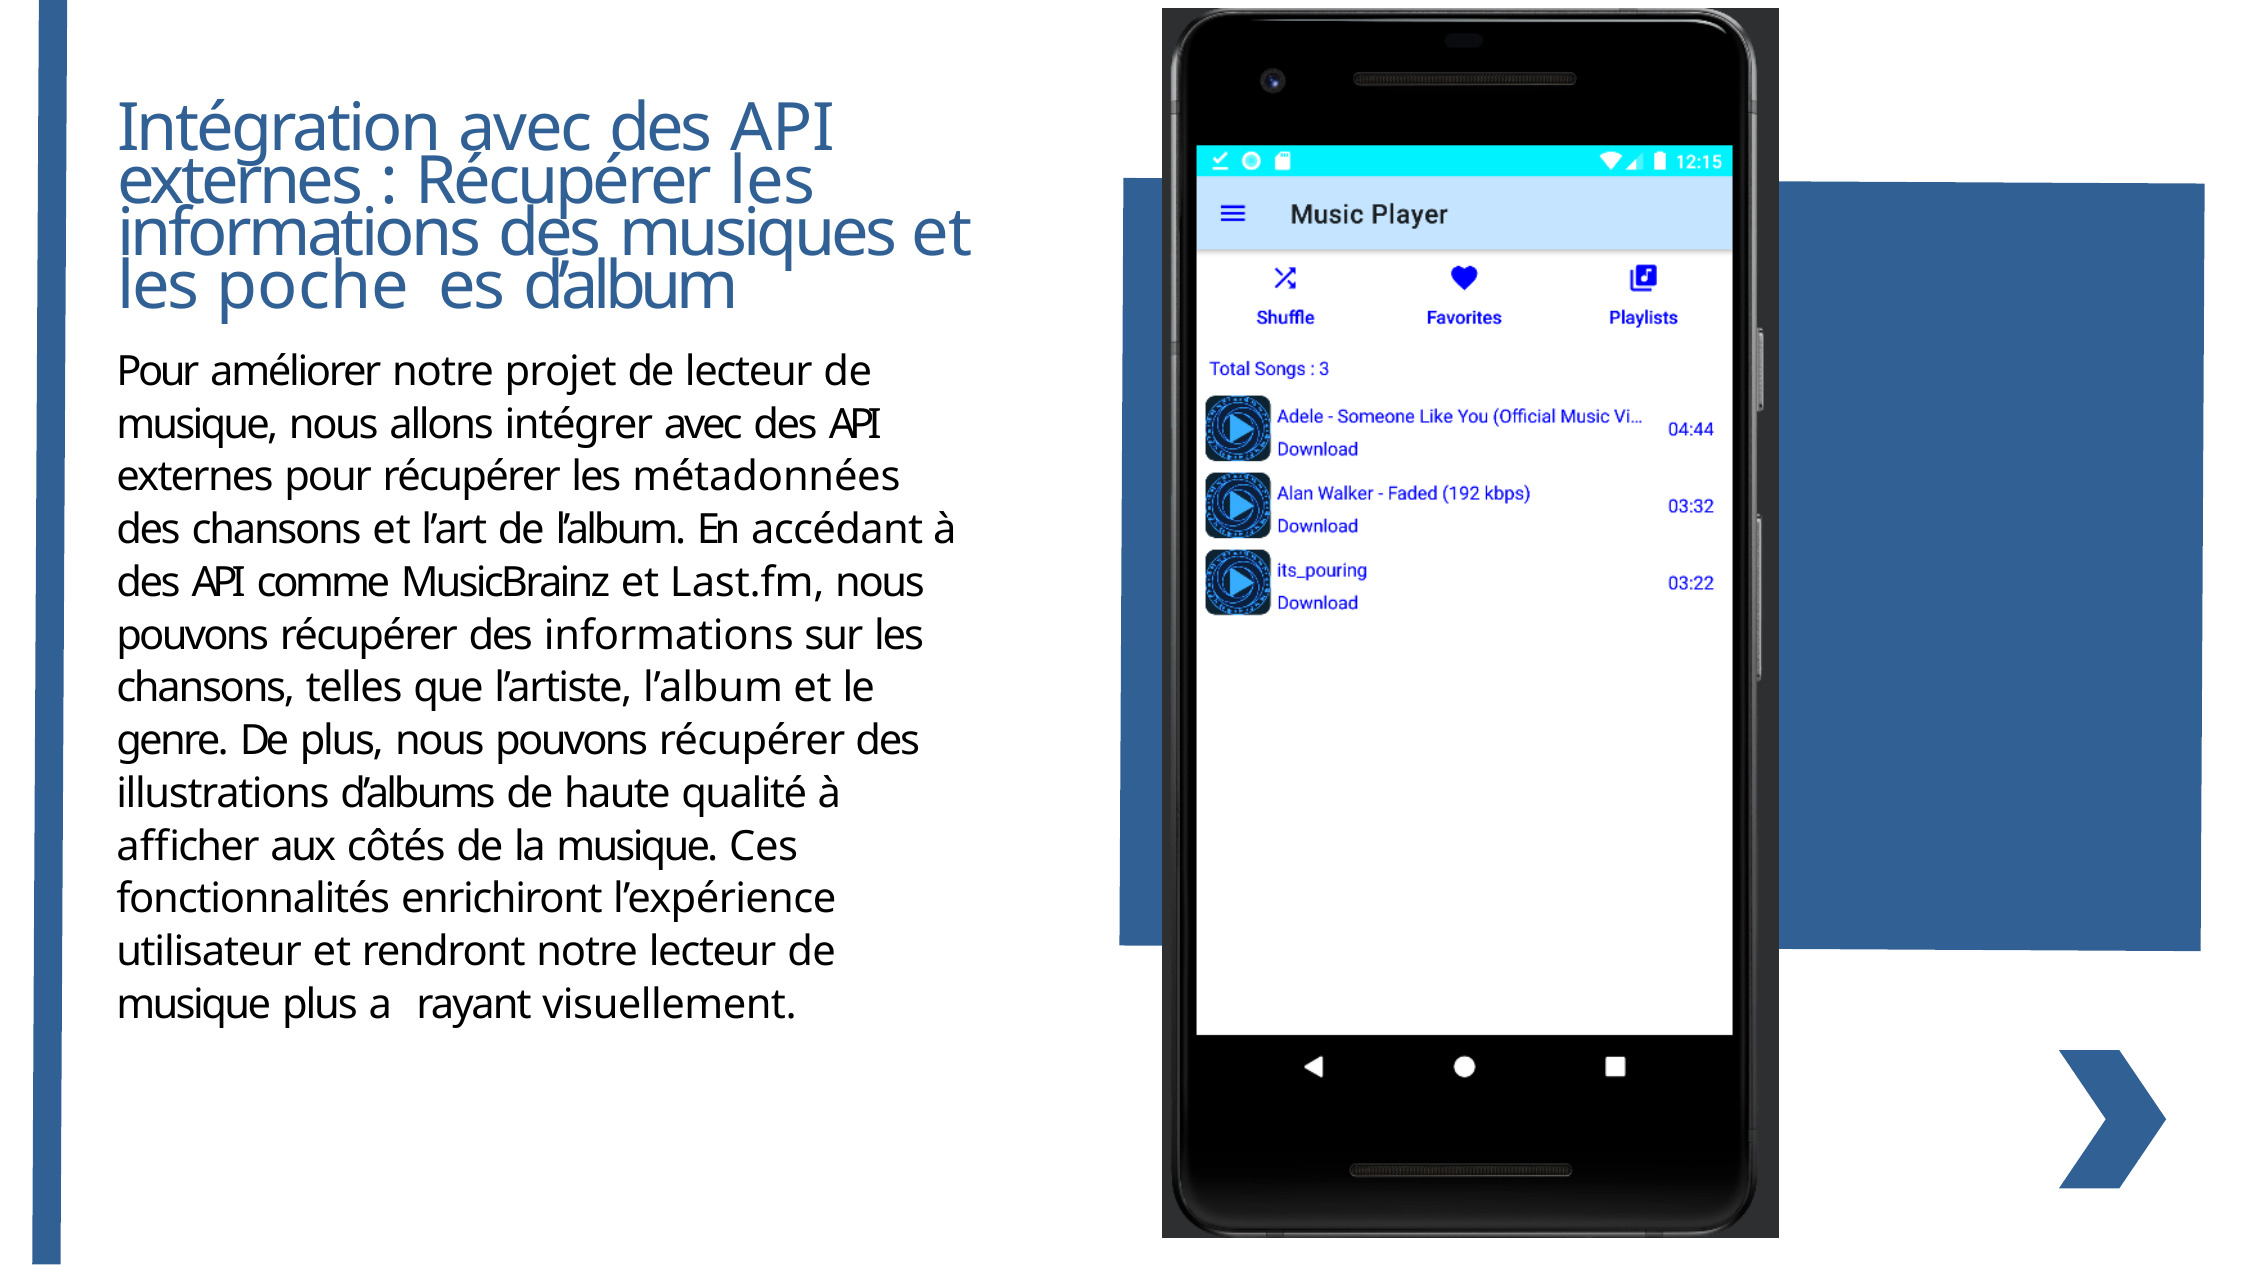

# Intégration avec des API externes : Récupérer les informations des musiques et les poche es d’album
Pour améliorer notre projet de lecteur de musique, nous allons intégrer avec des API externes pour récupérer les métadonnées des chansons et l’art de l’album. En accédant à des API comme MusicBrainz et Last.fm, nous pouvons récupérer des informations sur les chansons, telles que l’artiste, l’album et le genre. De plus, nous pouvons récupérer des illustrations d’albums de haute qualité à afficher aux côtés de la musique. Ces fonctionnalités enrichiront l’expérience utilisateur et rendront notre lecteur de musique plus a rayant visuellement.